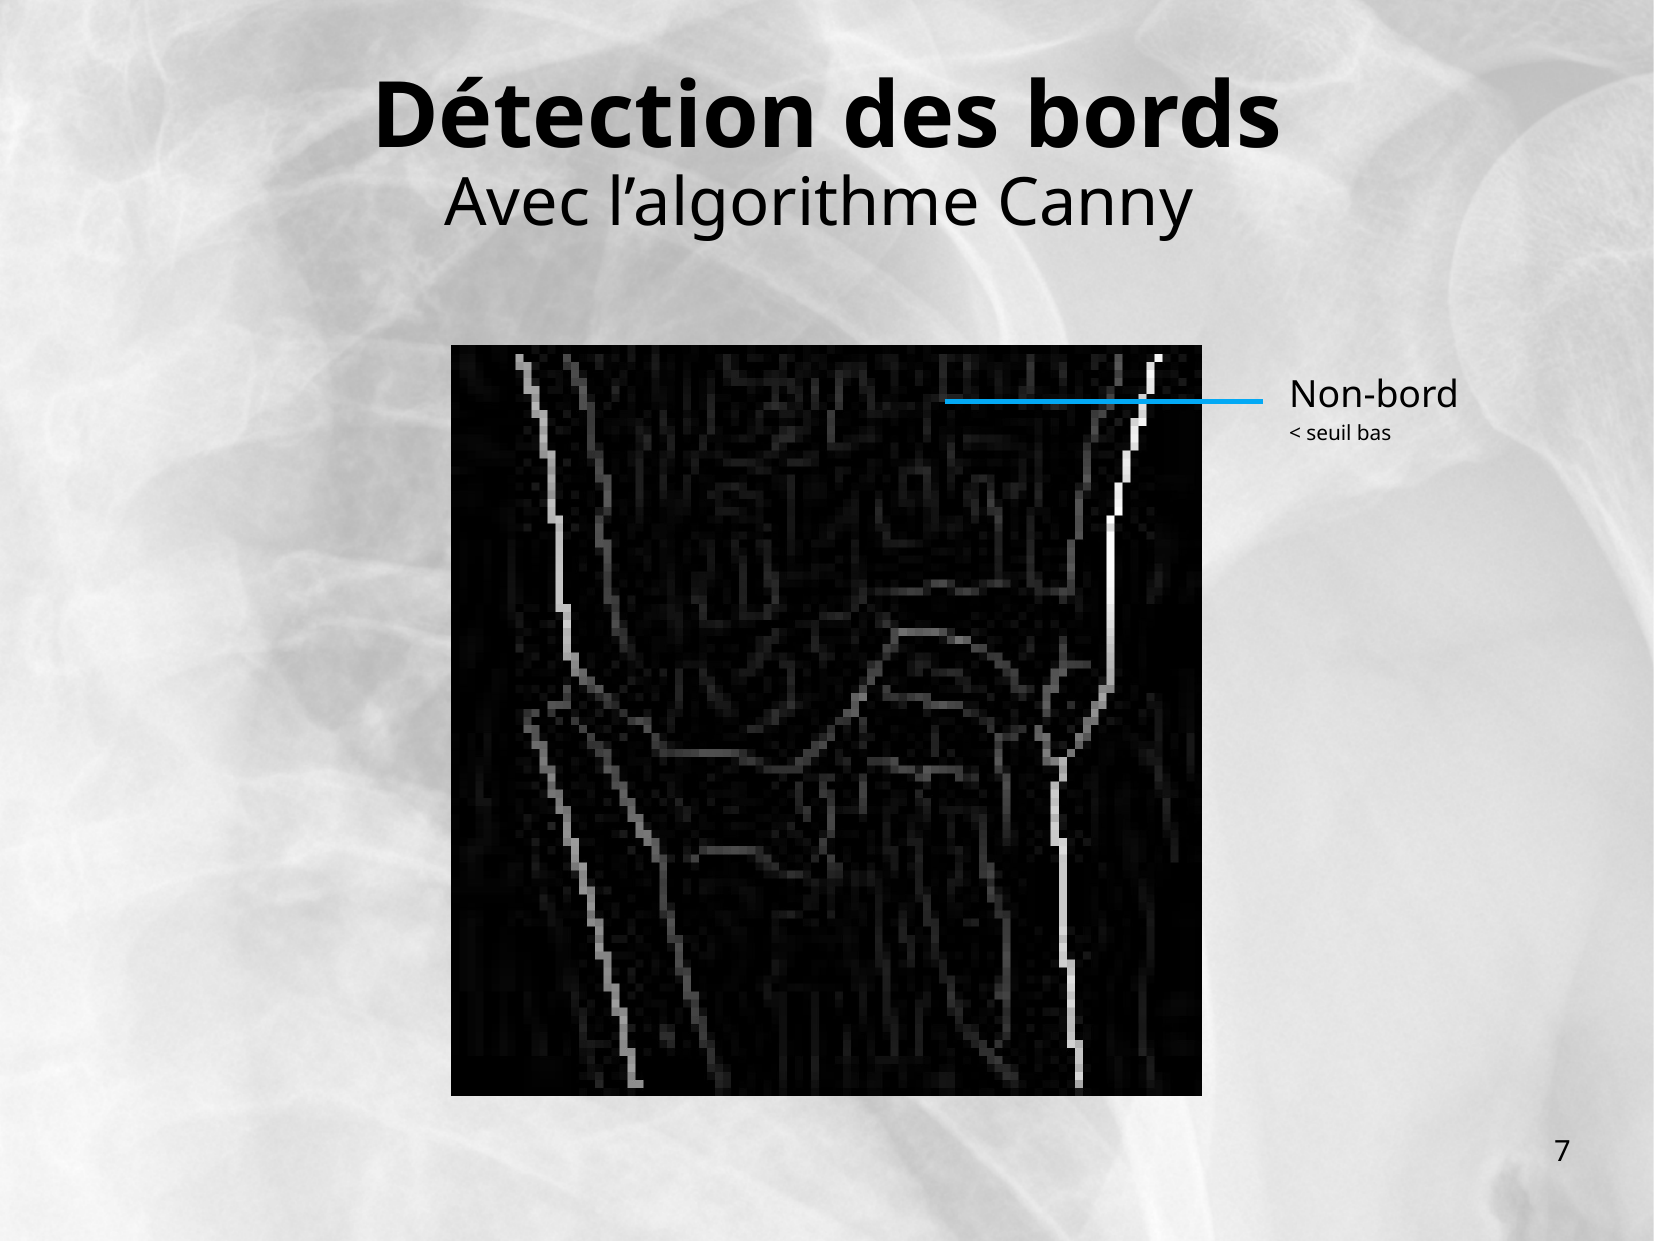

# Détection des bords
Avec l’algorithme Canny
Non-bord
< seuil bas
7